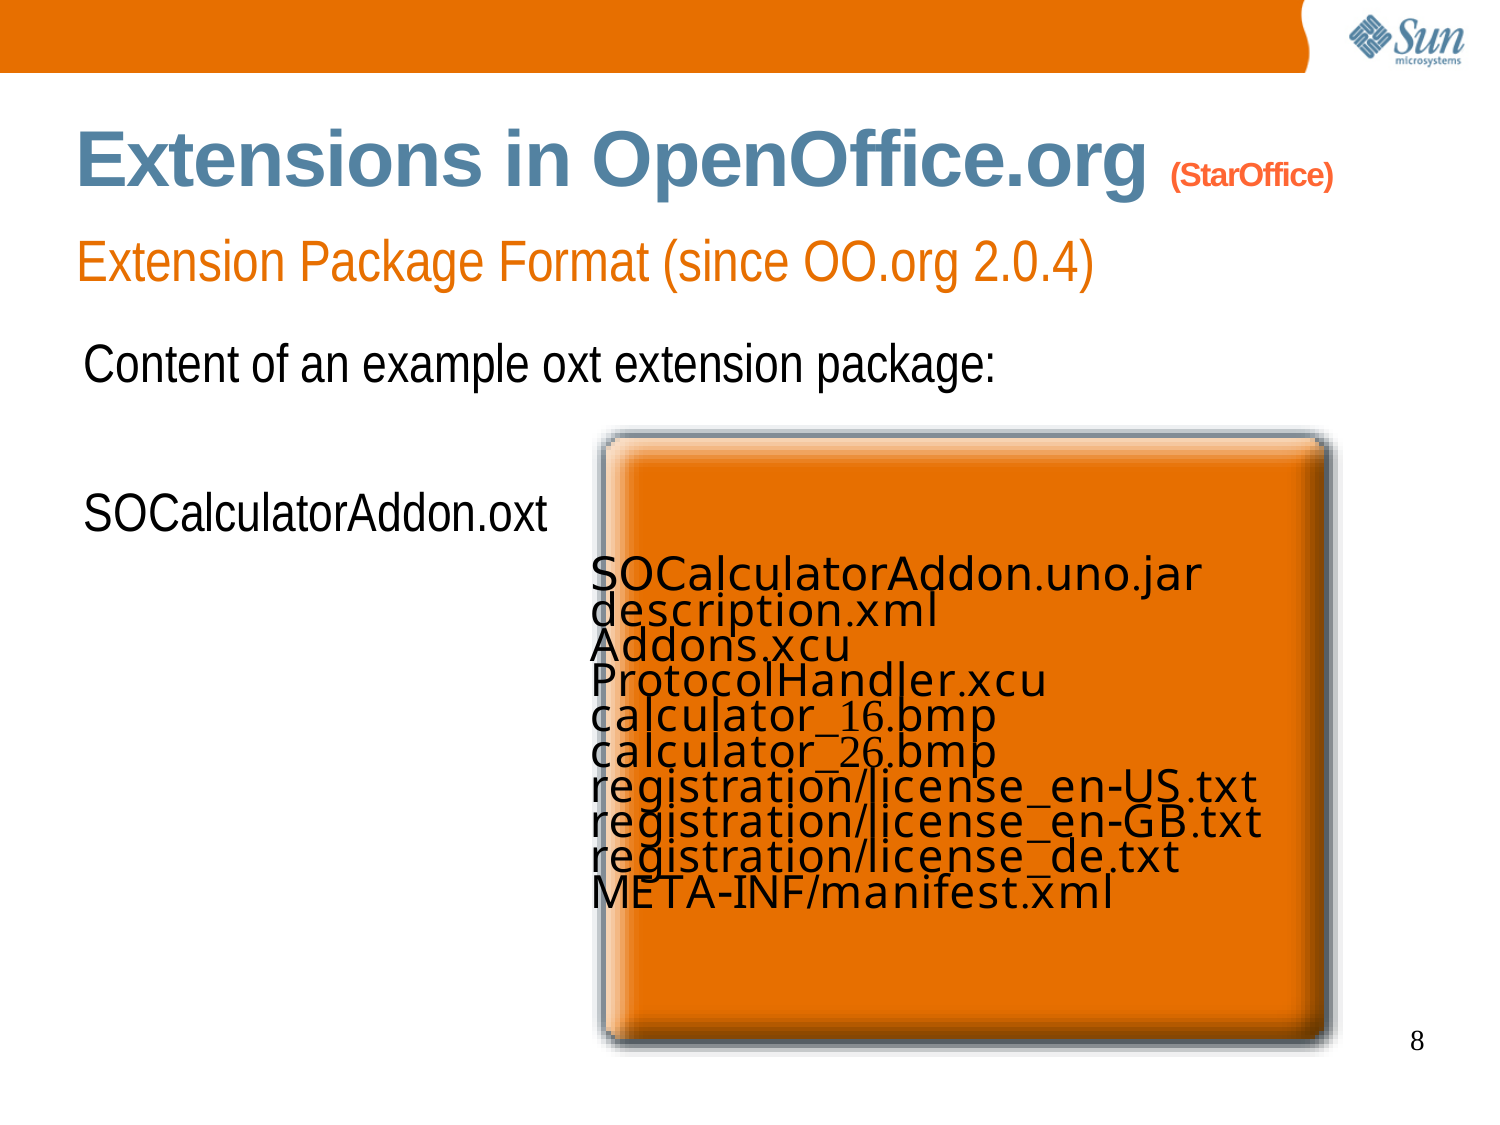

# Extensions in OpenOffice.org (StarOffice)
Extension Package Format (since OO.org 2.0.4)
Content of an example oxt extension package:
SOCalculatorAddon.oxt
SOCalculatorAddon.uno.jar
description.xml
Addons.xcu
ProtocolHandler.xcu
calculator_16.bmp
calculator_26.bmp
registration/license_en-US.txt
registration/license_en-GB.txt
registration/license_de.txt
META-INF/manifest.xml
8